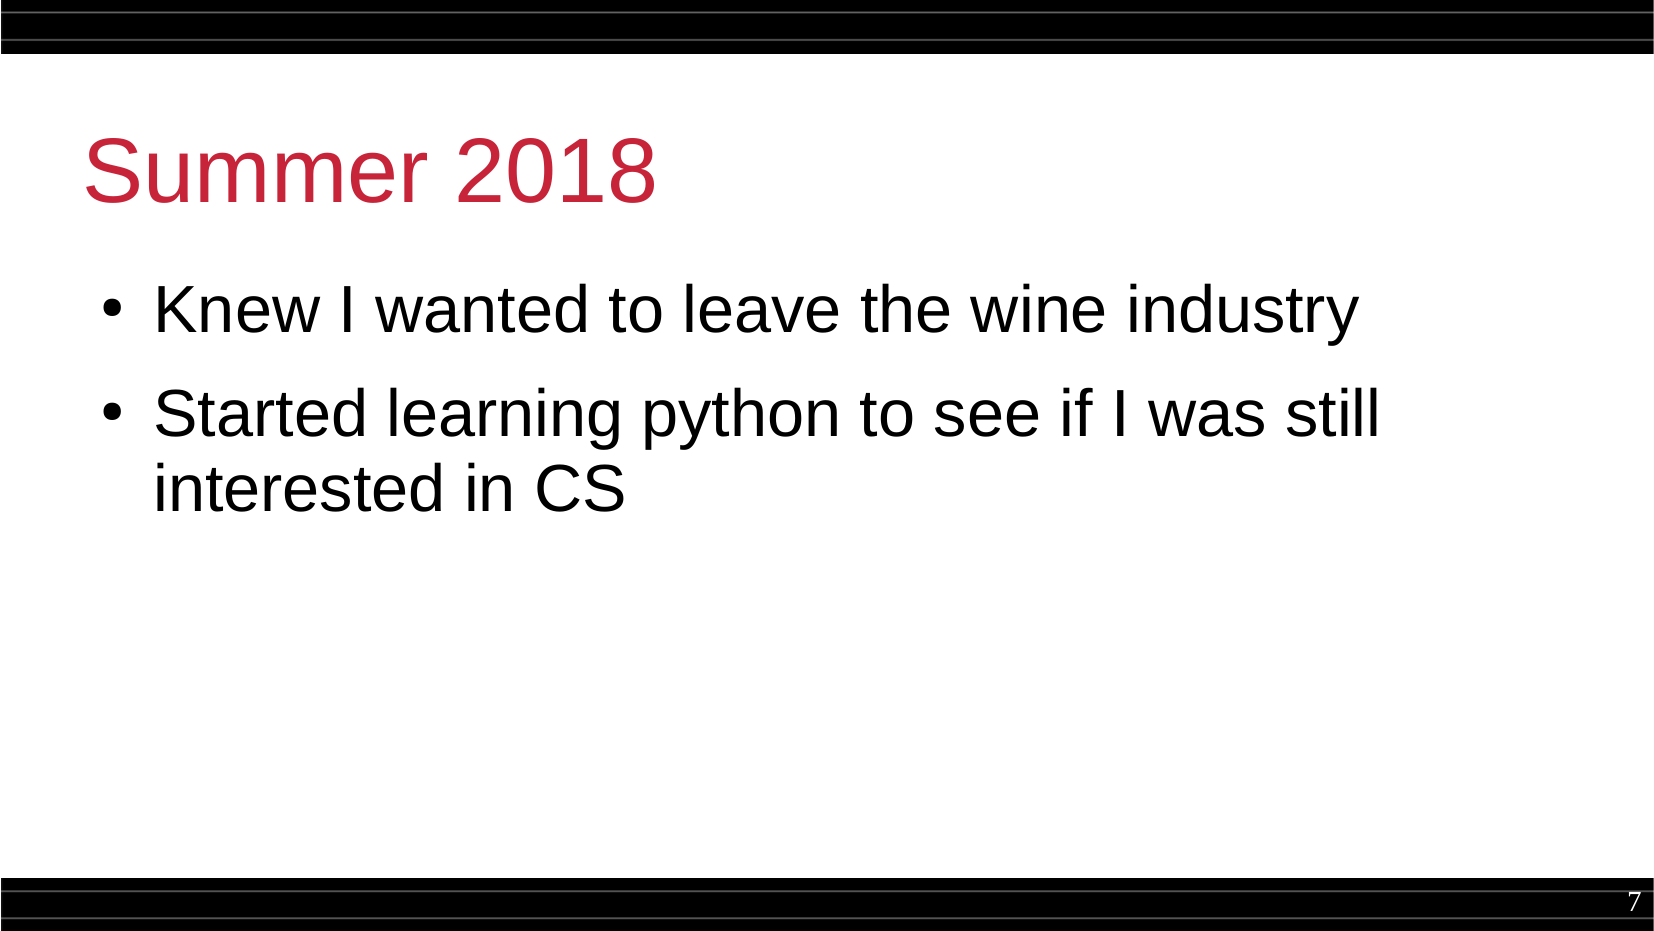

# Summer 2018
Knew I wanted to leave the wine industry
Started learning python to see if I was still interested in CS